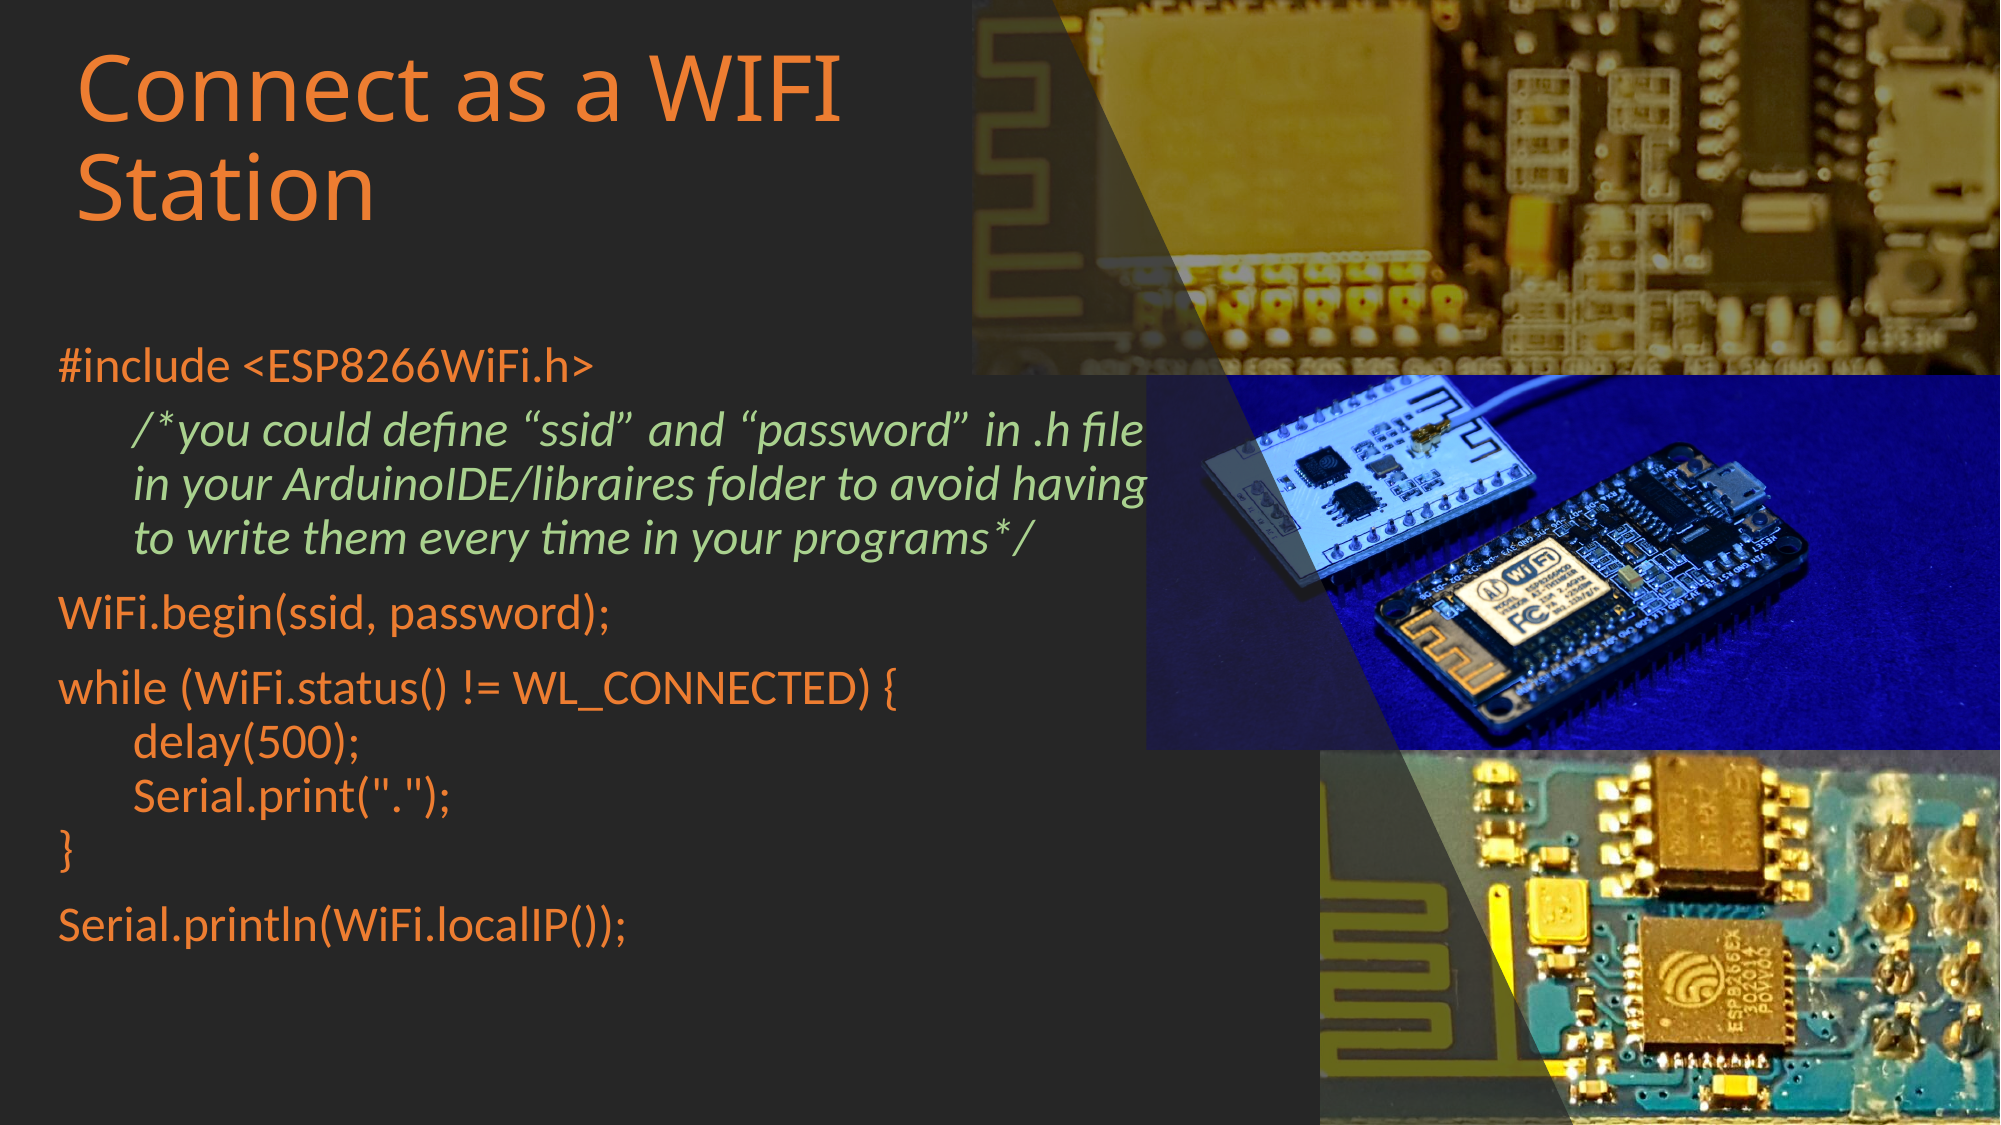

# Connect as a WIFI Station
#include <ESP8266WiFi.h>
/*you could define “ssid” and “password” in .h file in your ArduinoIDE/libraires folder to avoid having to write them every time in your programs*/
WiFi.begin(ssid, password);
while (WiFi.status() != WL_CONNECTED) {
	delay(500);
	Serial.print(".");
}
Serial.println(WiFi.localIP());